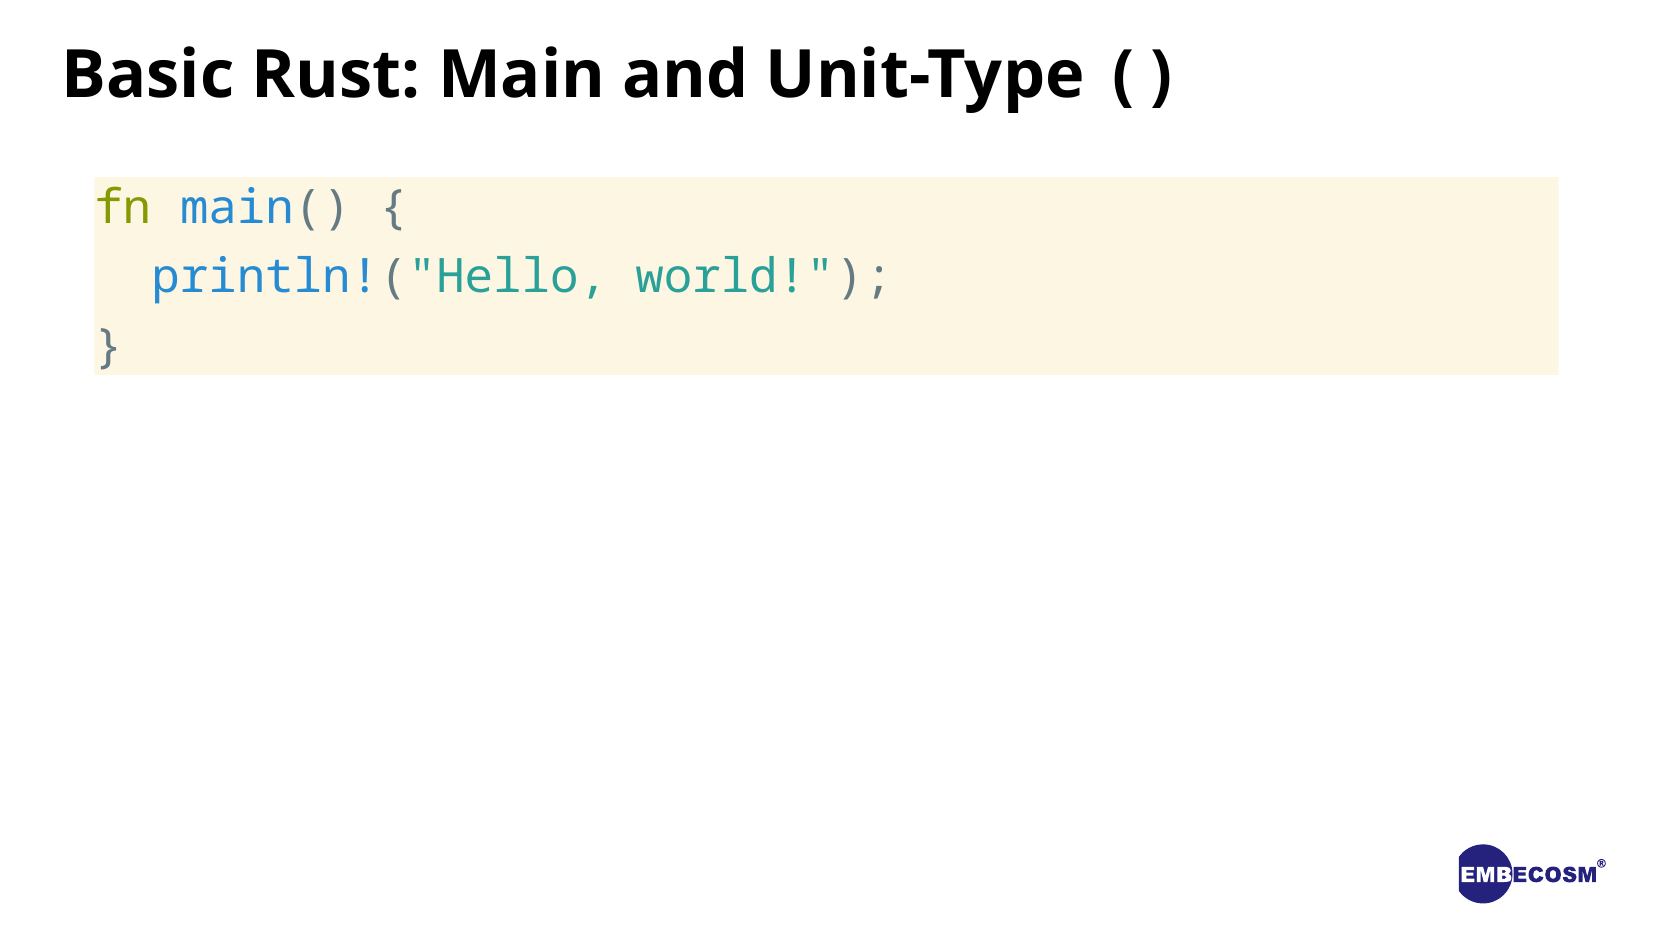

# Basic Rust: Main and Unit-Type ()
fn main() {
 println!("Hello, world!");
}